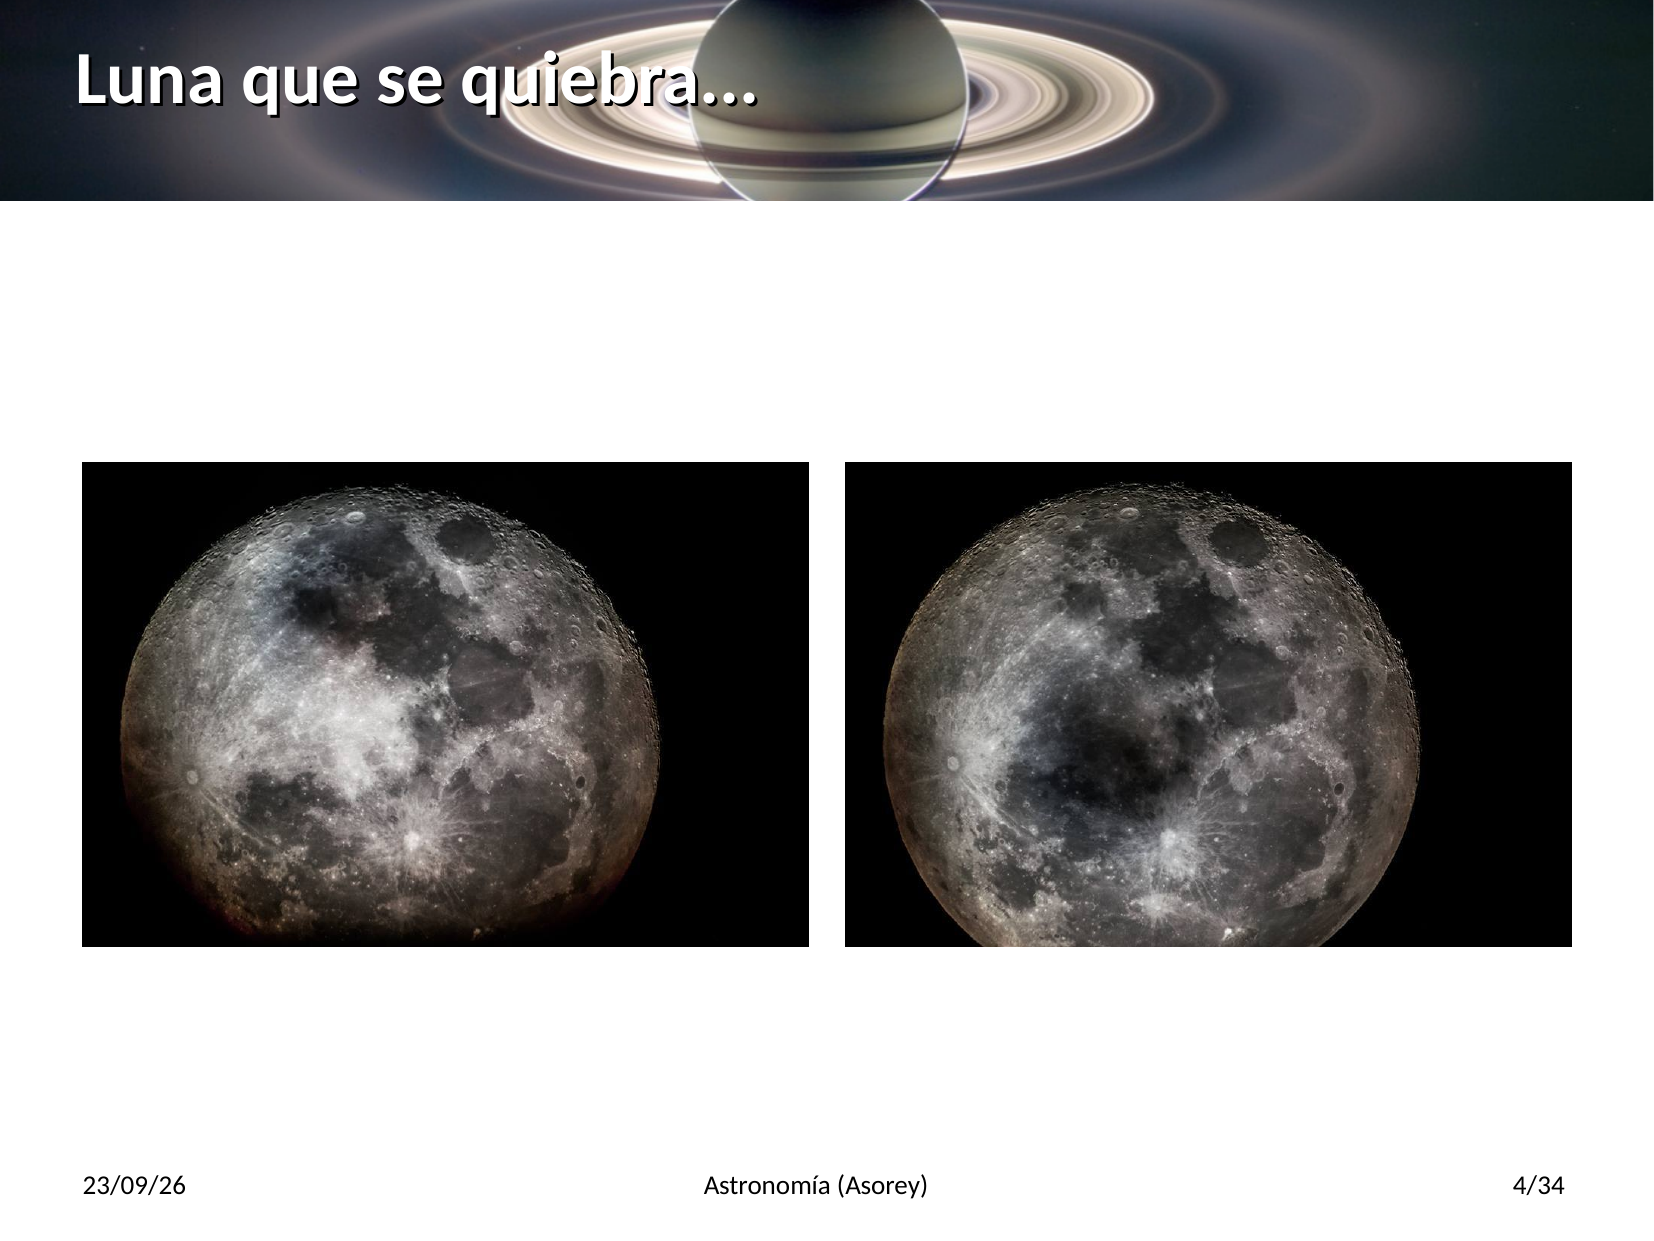

# Luna que se quiebra...
Astronomía (Asorey)
4